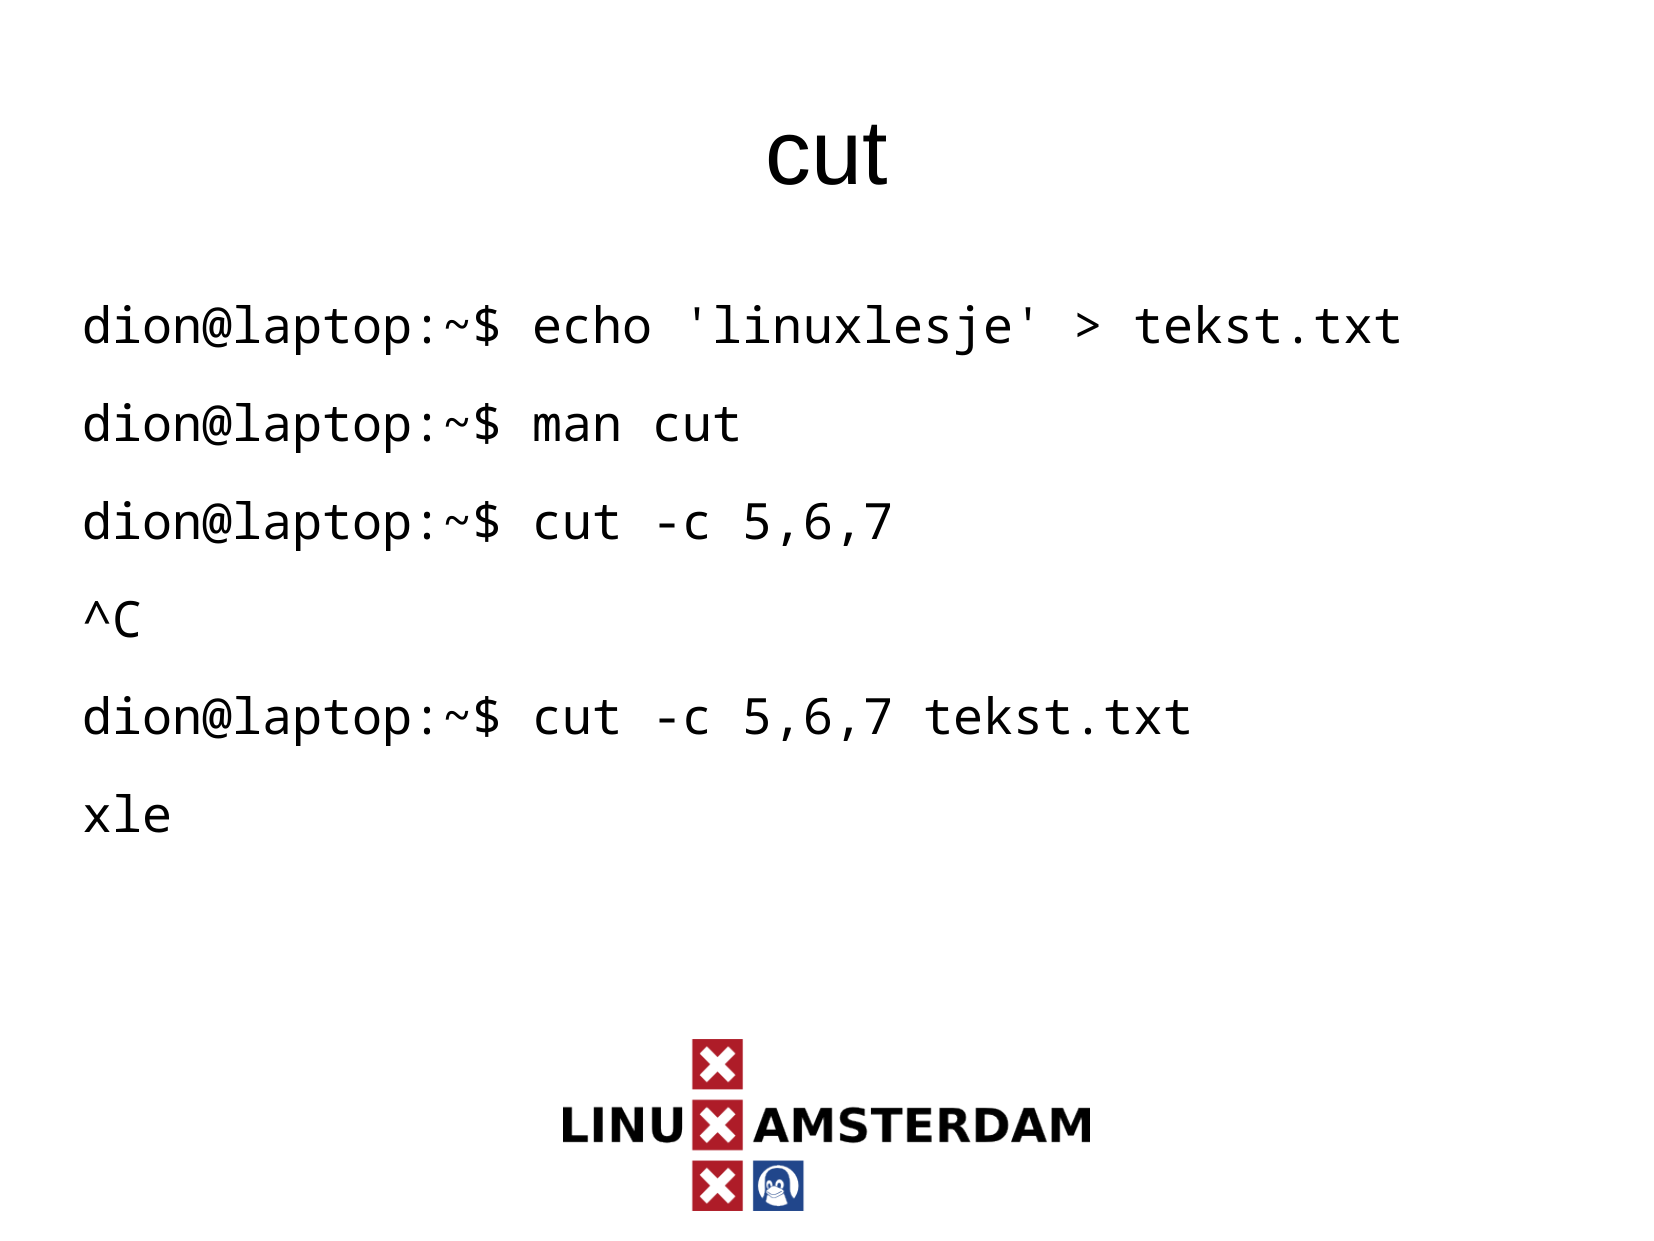

# cut
dion@laptop:~$ echo 'linuxlesje' > tekst.txt
dion@laptop:~$ man cut
dion@laptop:~$ cut -c 5,6,7
^C
dion@laptop:~$ cut -c 5,6,7 tekst.txt
xle